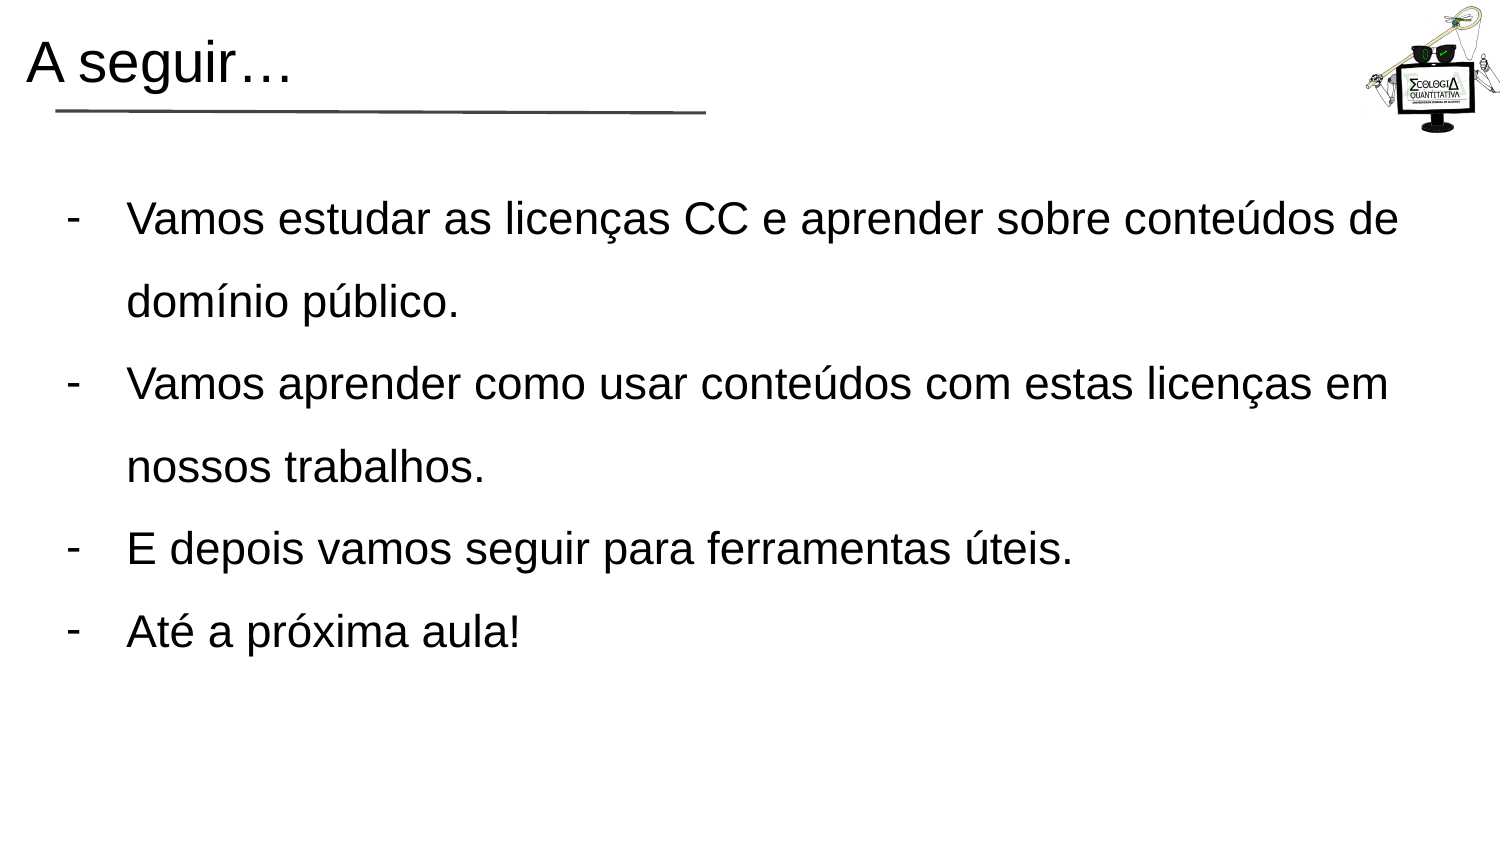

A seguir…
Vamos estudar as licenças CC e aprender sobre conteúdos de domínio público.
Vamos aprender como usar conteúdos com estas licenças em nossos trabalhos.
E depois vamos seguir para ferramentas úteis.
Até a próxima aula!